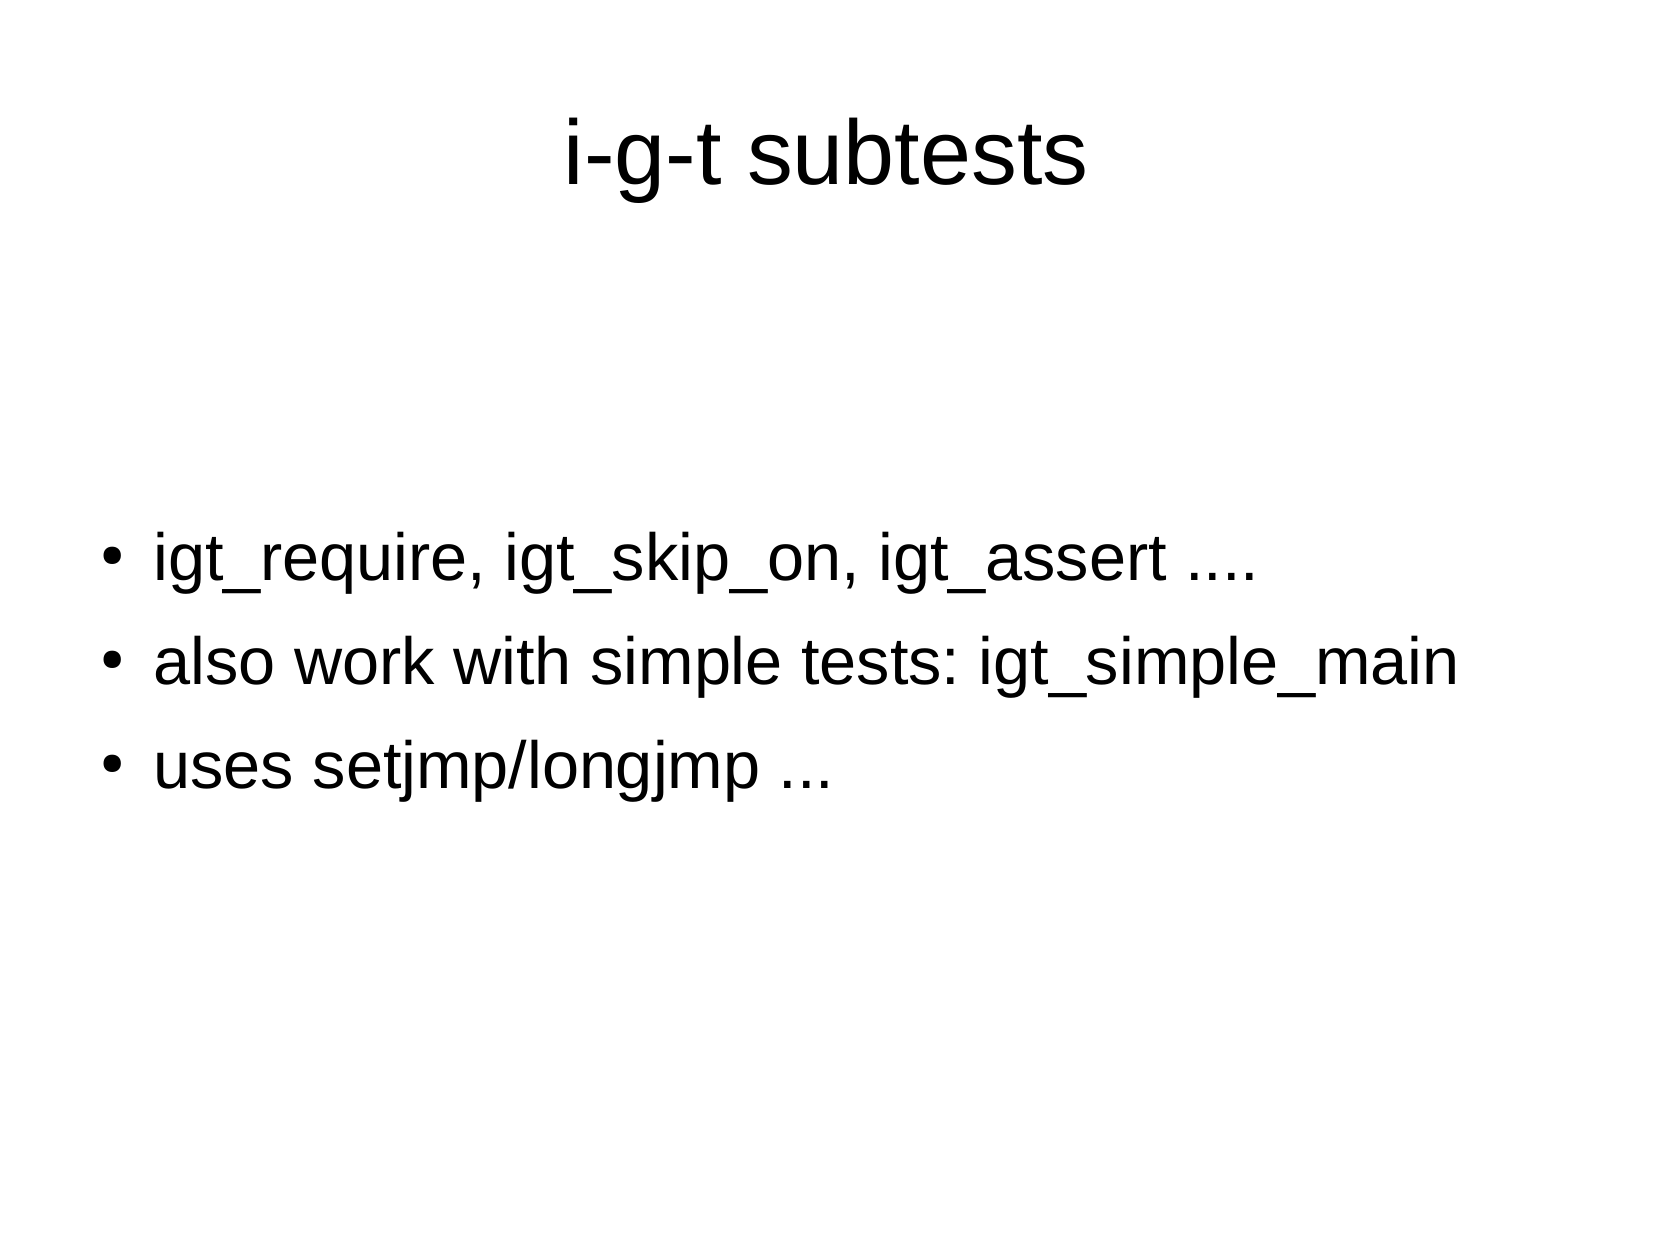

# i-g-t subtests
igt_require, igt_skip_on, igt_assert ....
also work with simple tests: igt_simple_main
uses setjmp/longjmp ...